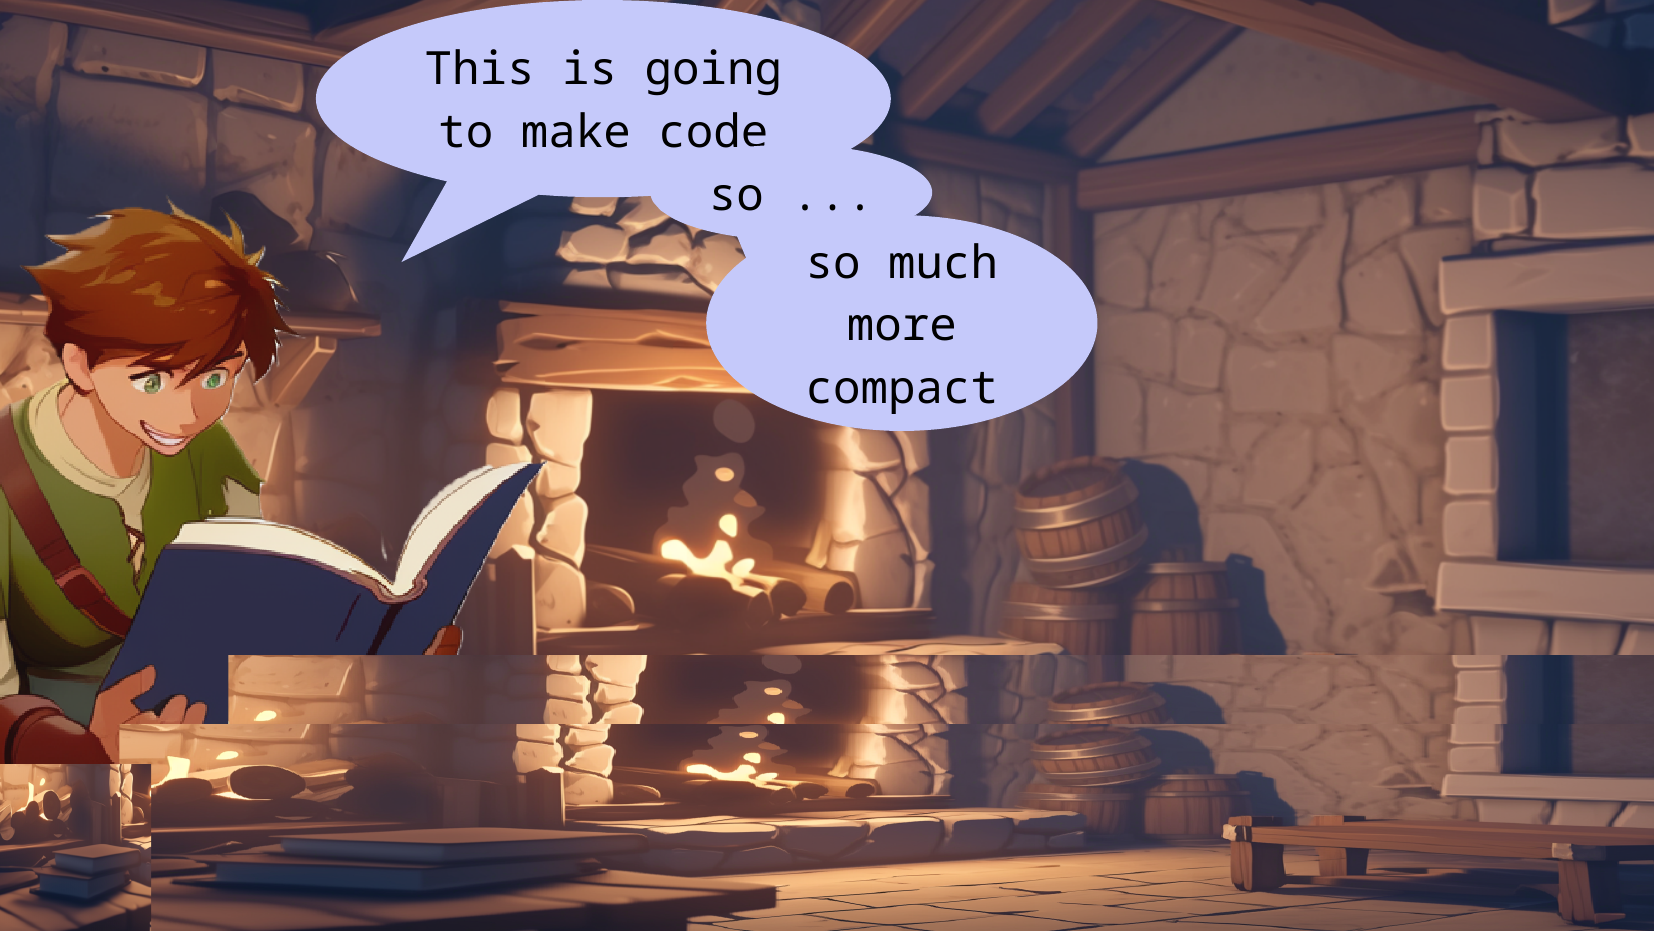

This is going to make code
so ...
so much more compact